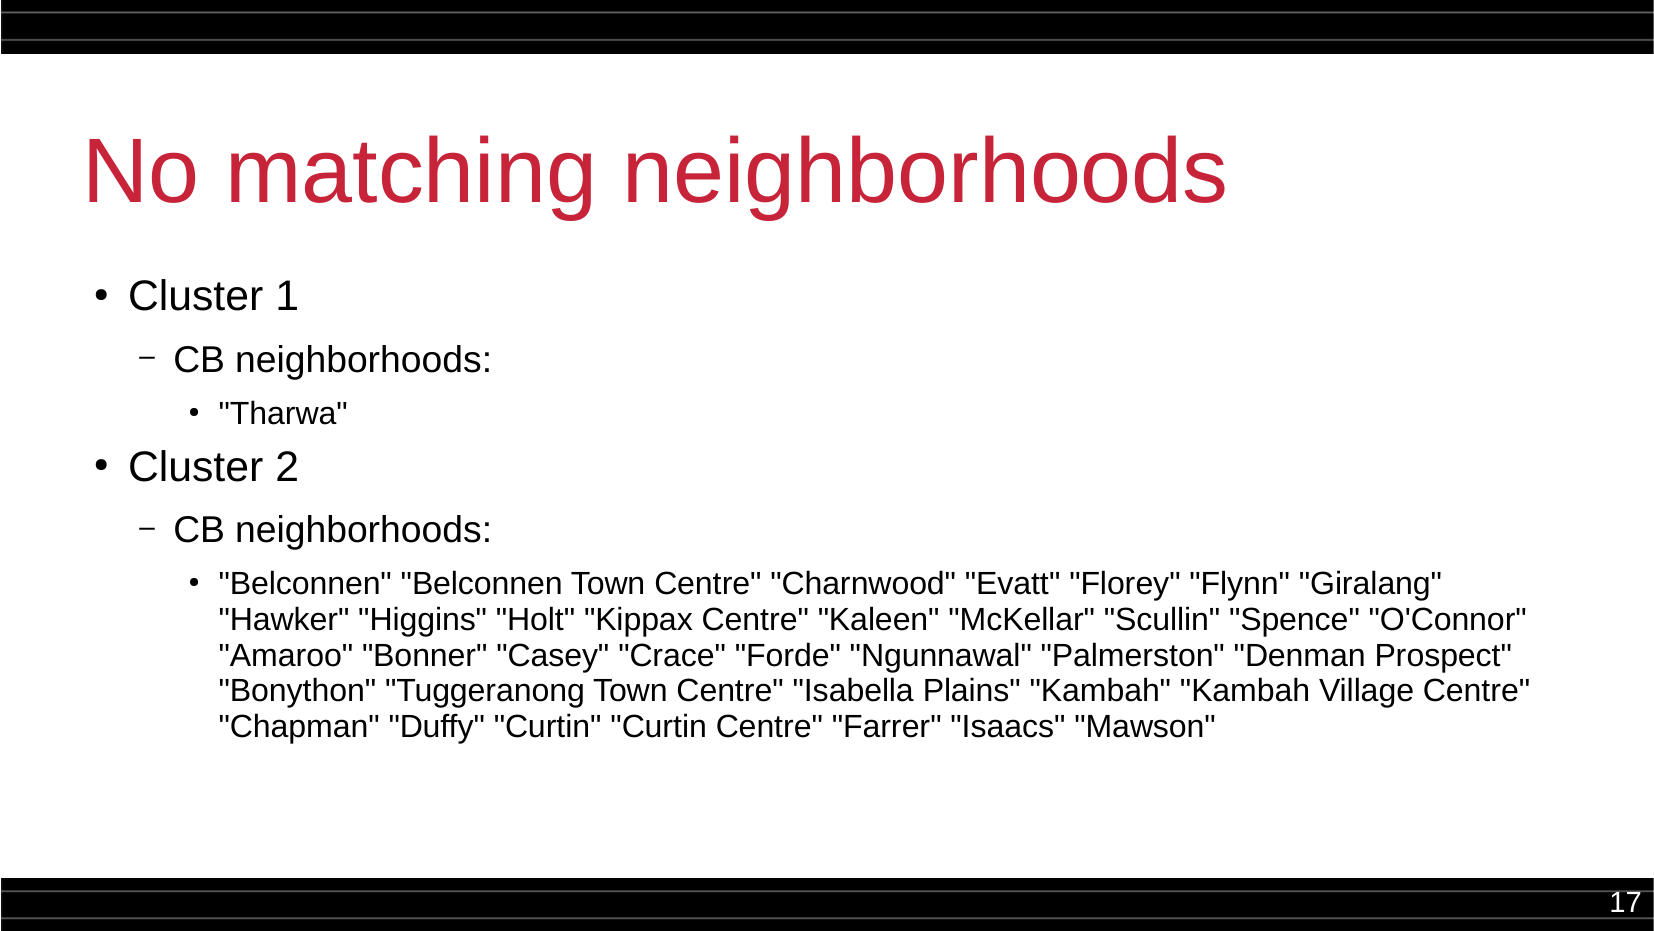

# No matching neighborhoods
Cluster 1
CB neighborhoods:
"Tharwa"
Cluster 2
CB neighborhoods:
"Belconnen" "Belconnen Town Centre" "Charnwood" "Evatt" "Florey" "Flynn" "Giralang" "Hawker" "Higgins" "Holt" "Kippax Centre" "Kaleen" "McKellar" "Scullin" "Spence" "O'Connor" "Amaroo" "Bonner" "Casey" "Crace" "Forde" "Ngunnawal" "Palmerston" "Denman Prospect" "Bonython" "Tuggeranong Town Centre" "Isabella Plains" "Kambah" "Kambah Village Centre" "Chapman" "Duffy" "Curtin" "Curtin Centre" "Farrer" "Isaacs" "Mawson"